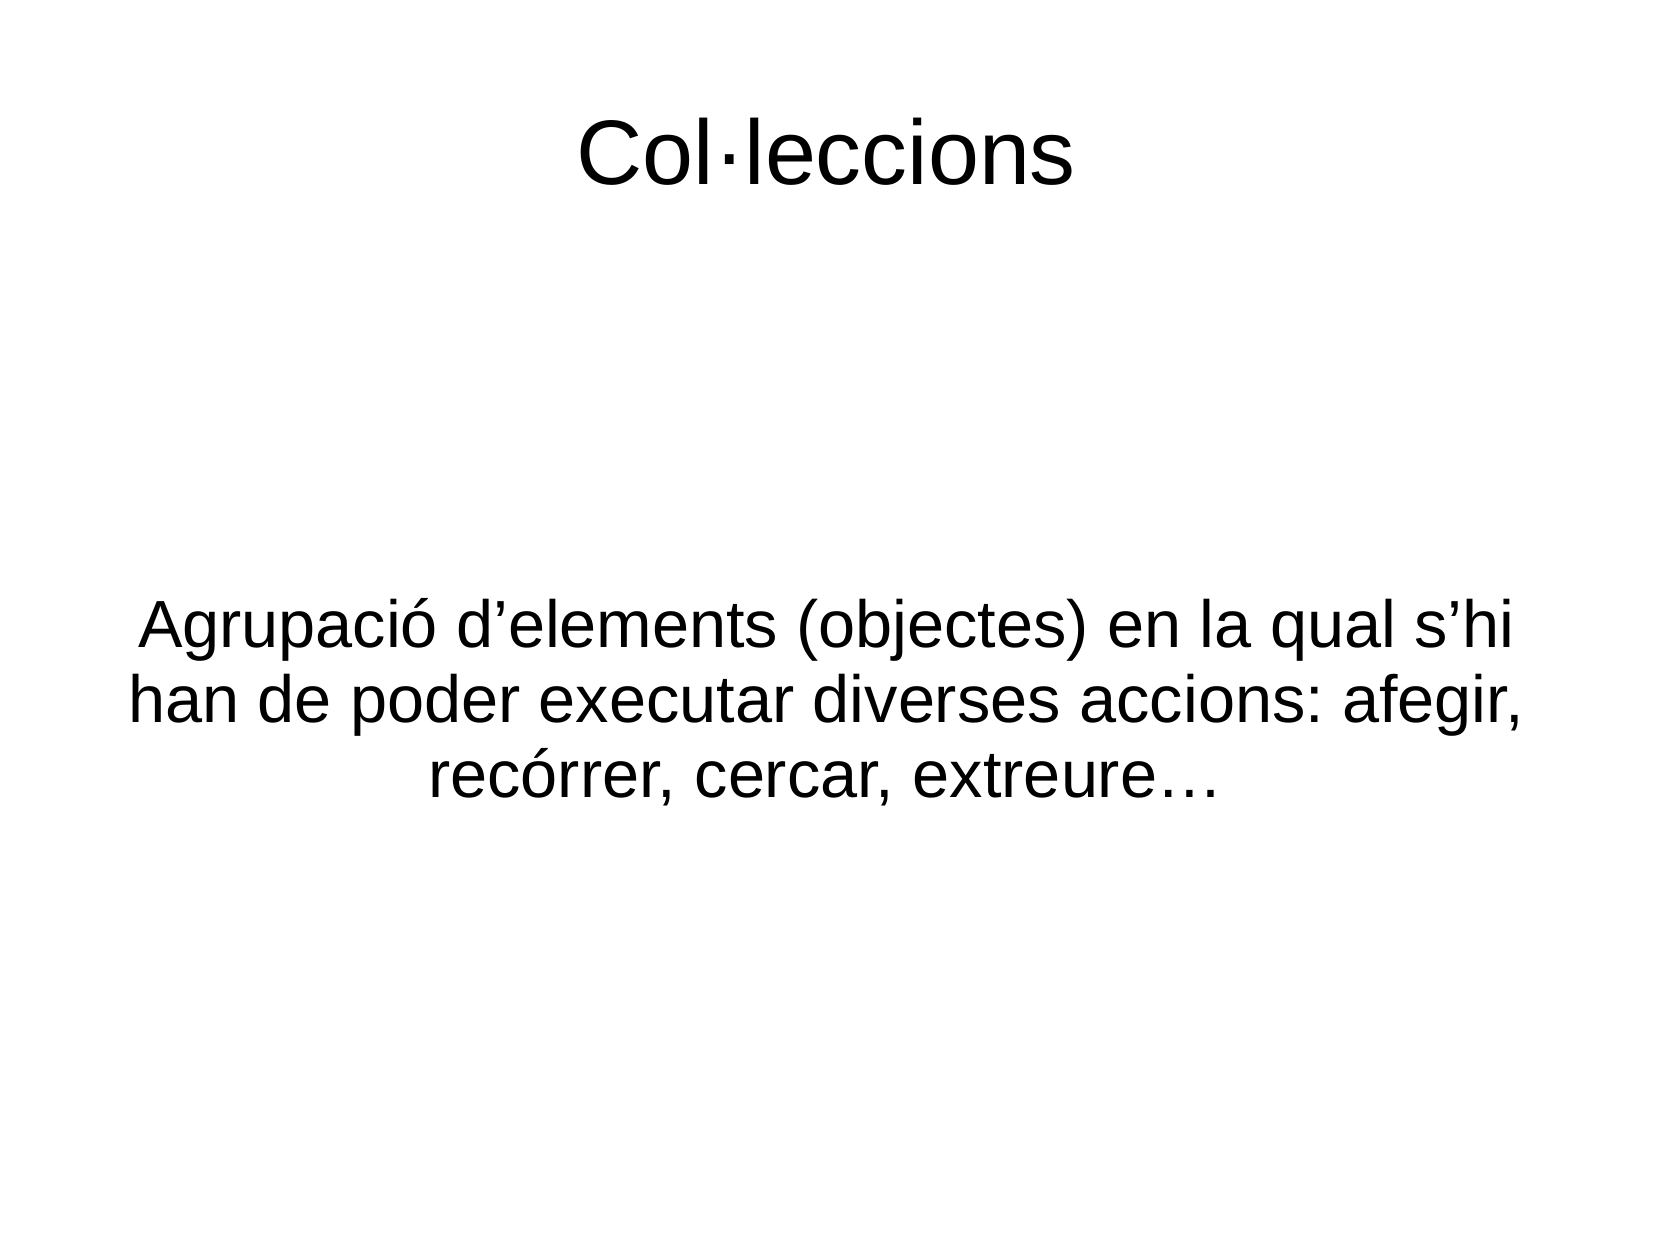

# Col·leccions
Agrupació d’elements (objectes) en la qual s’hi han de poder executar diverses accions: afegir, recórrer, cercar, extreure…